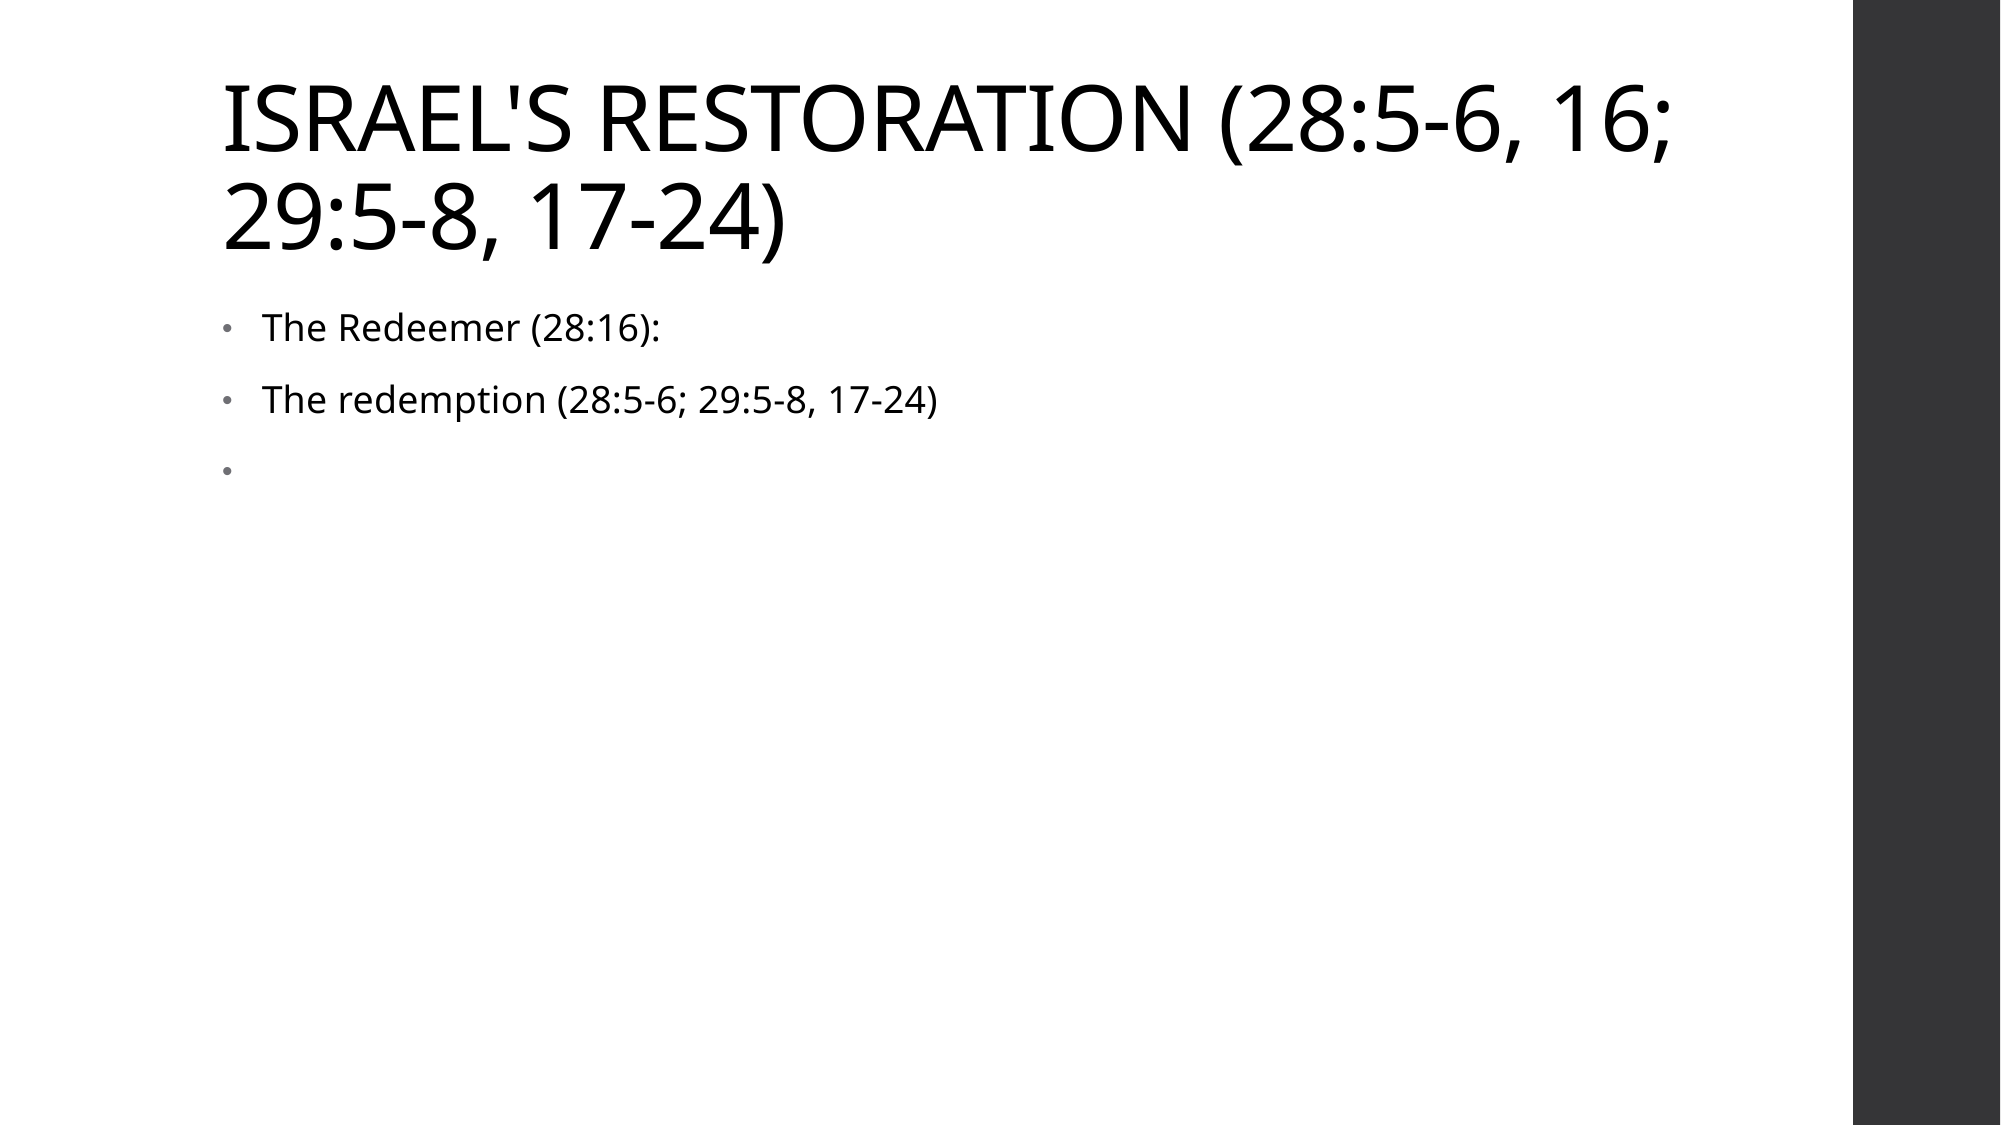

# ISRAEL'S RESTORATION (28:5-6, 16; 29:5-8, 17-24)
 The Redeemer (28:16):
 The redemption (28:5-6; 29:5-8, 17-24)